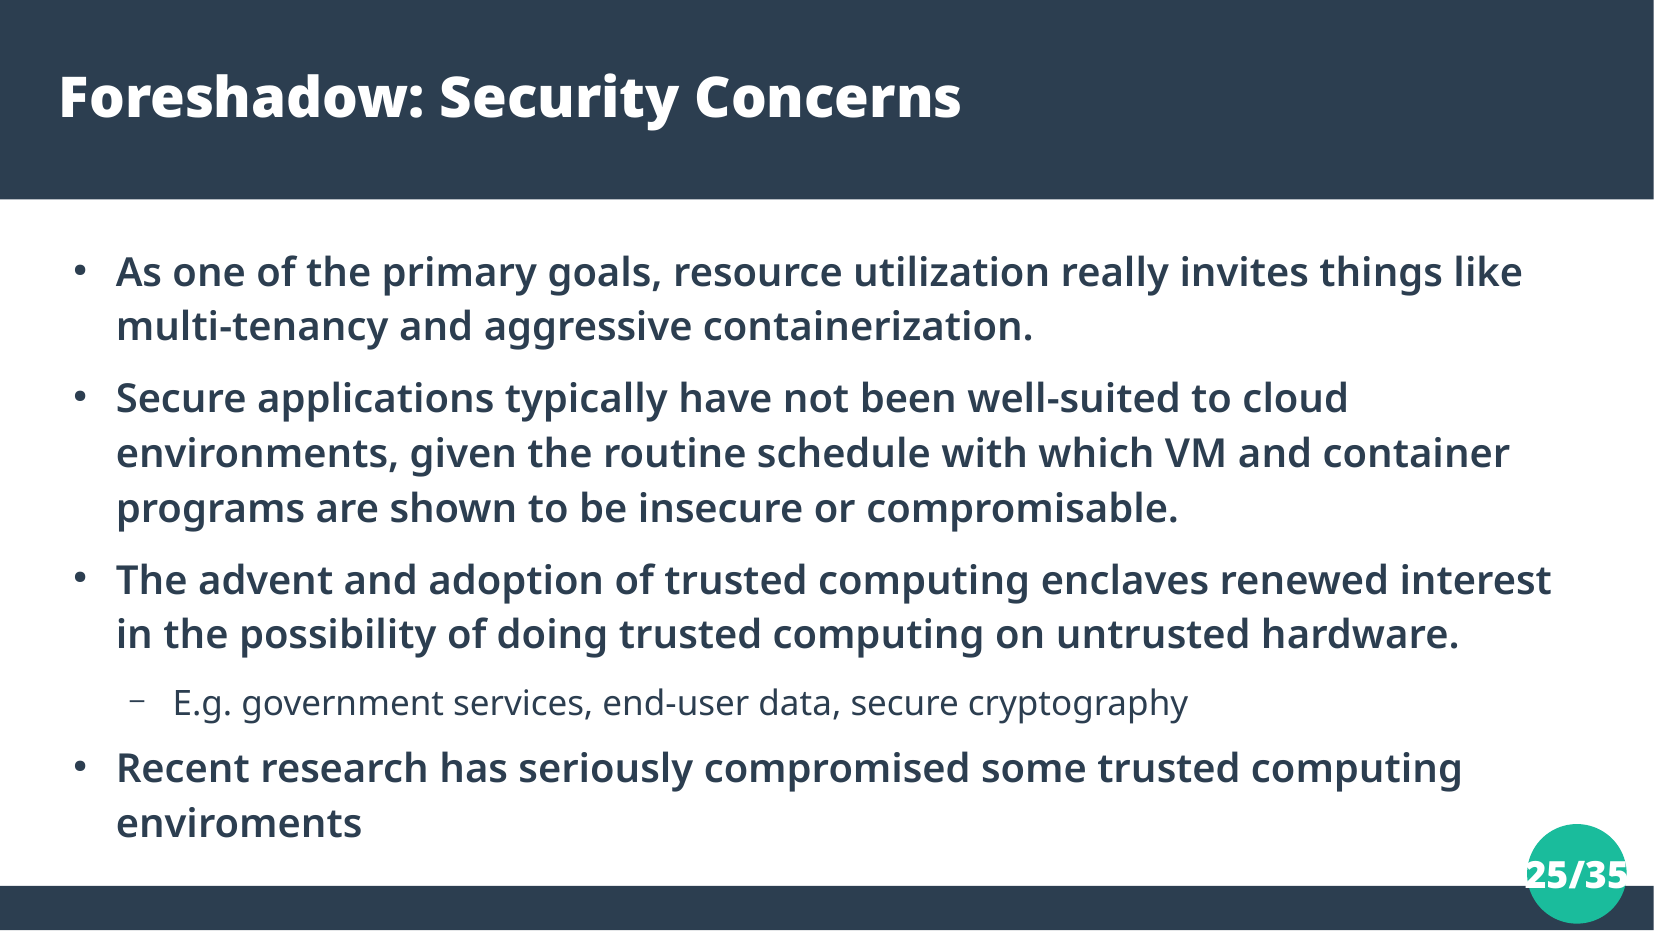

# Foreshadow: Security Concerns
As one of the primary goals, resource utilization really invites things like multi-tenancy and aggressive containerization.
Secure applications typically have not been well-suited to cloud environments, given the routine schedule with which VM and container programs are shown to be insecure or compromisable.
The advent and adoption of trusted computing enclaves renewed interest in the possibility of doing trusted computing on untrusted hardware.
E.g. government services, end-user data, secure cryptography
Recent research has seriously compromised some trusted computing enviroments